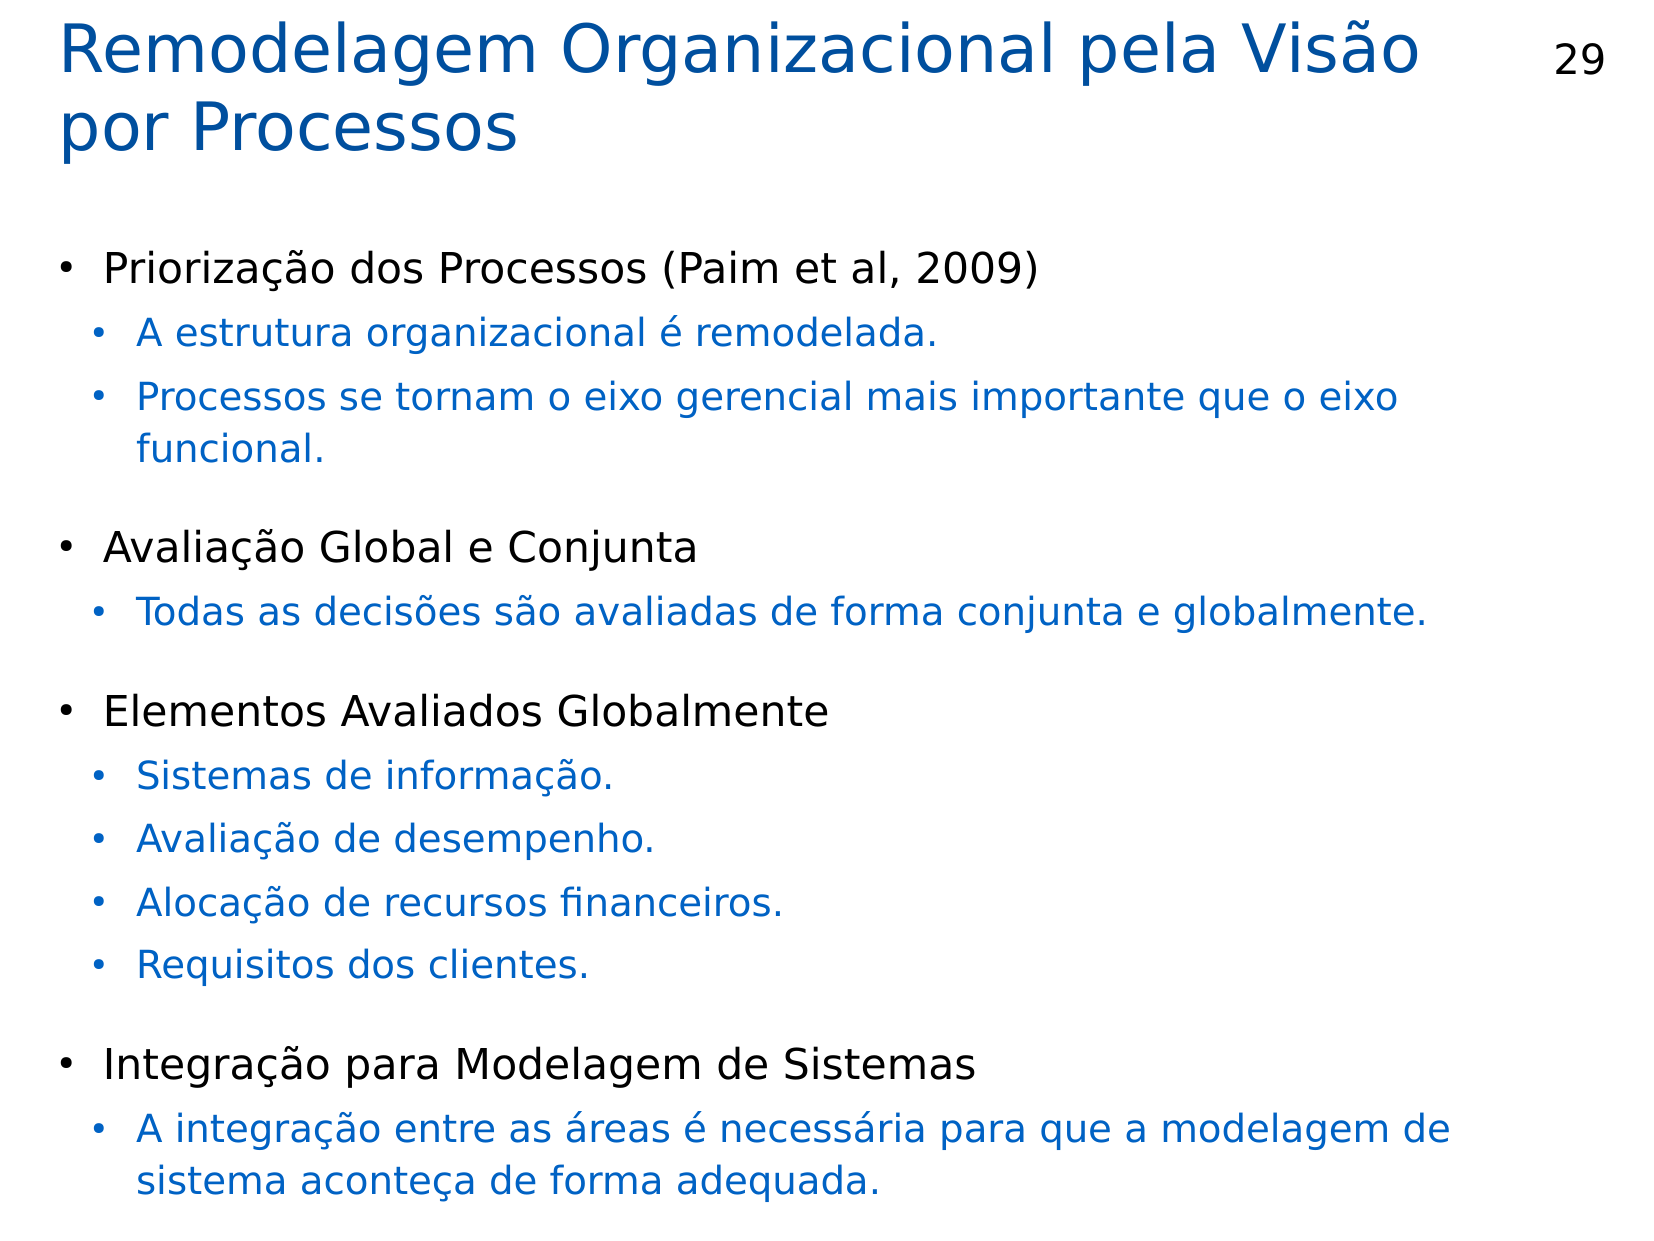

# Remodelagem Organizacional pela Visão por Processos
29
Priorização dos Processos (Paim et al, 2009)
A estrutura organizacional é remodelada.
Processos se tornam o eixo gerencial mais importante que o eixo funcional.
Avaliação Global e Conjunta
Todas as decisões são avaliadas de forma conjunta e globalmente.
Elementos Avaliados Globalmente
Sistemas de informação.
Avaliação de desempenho.
Alocação de recursos financeiros.
Requisitos dos clientes.
Integração para Modelagem de Sistemas
A integração entre as áreas é necessária para que a modelagem de sistema aconteça de forma adequada.